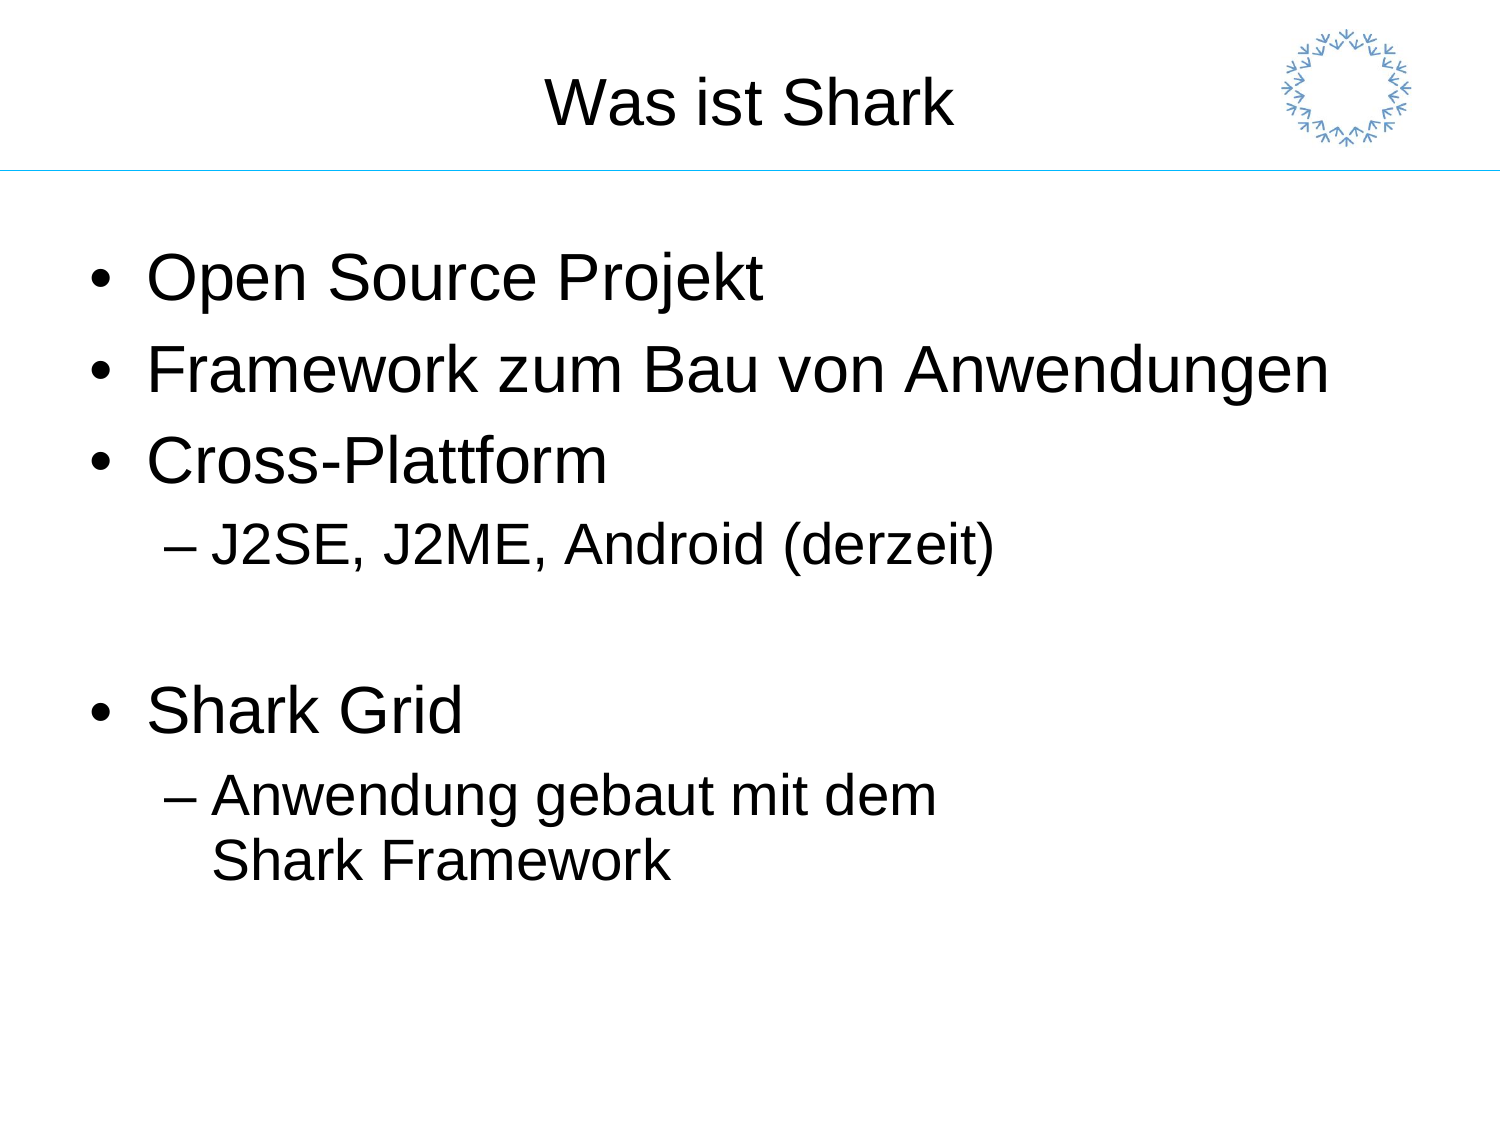

# Was ist Shark
Open Source Projekt
Framework zum Bau von Anwendungen
Cross-Plattform
J2SE, J2ME, Android (derzeit)
Shark Grid
Anwendung gebaut mit dem
Shark Framework